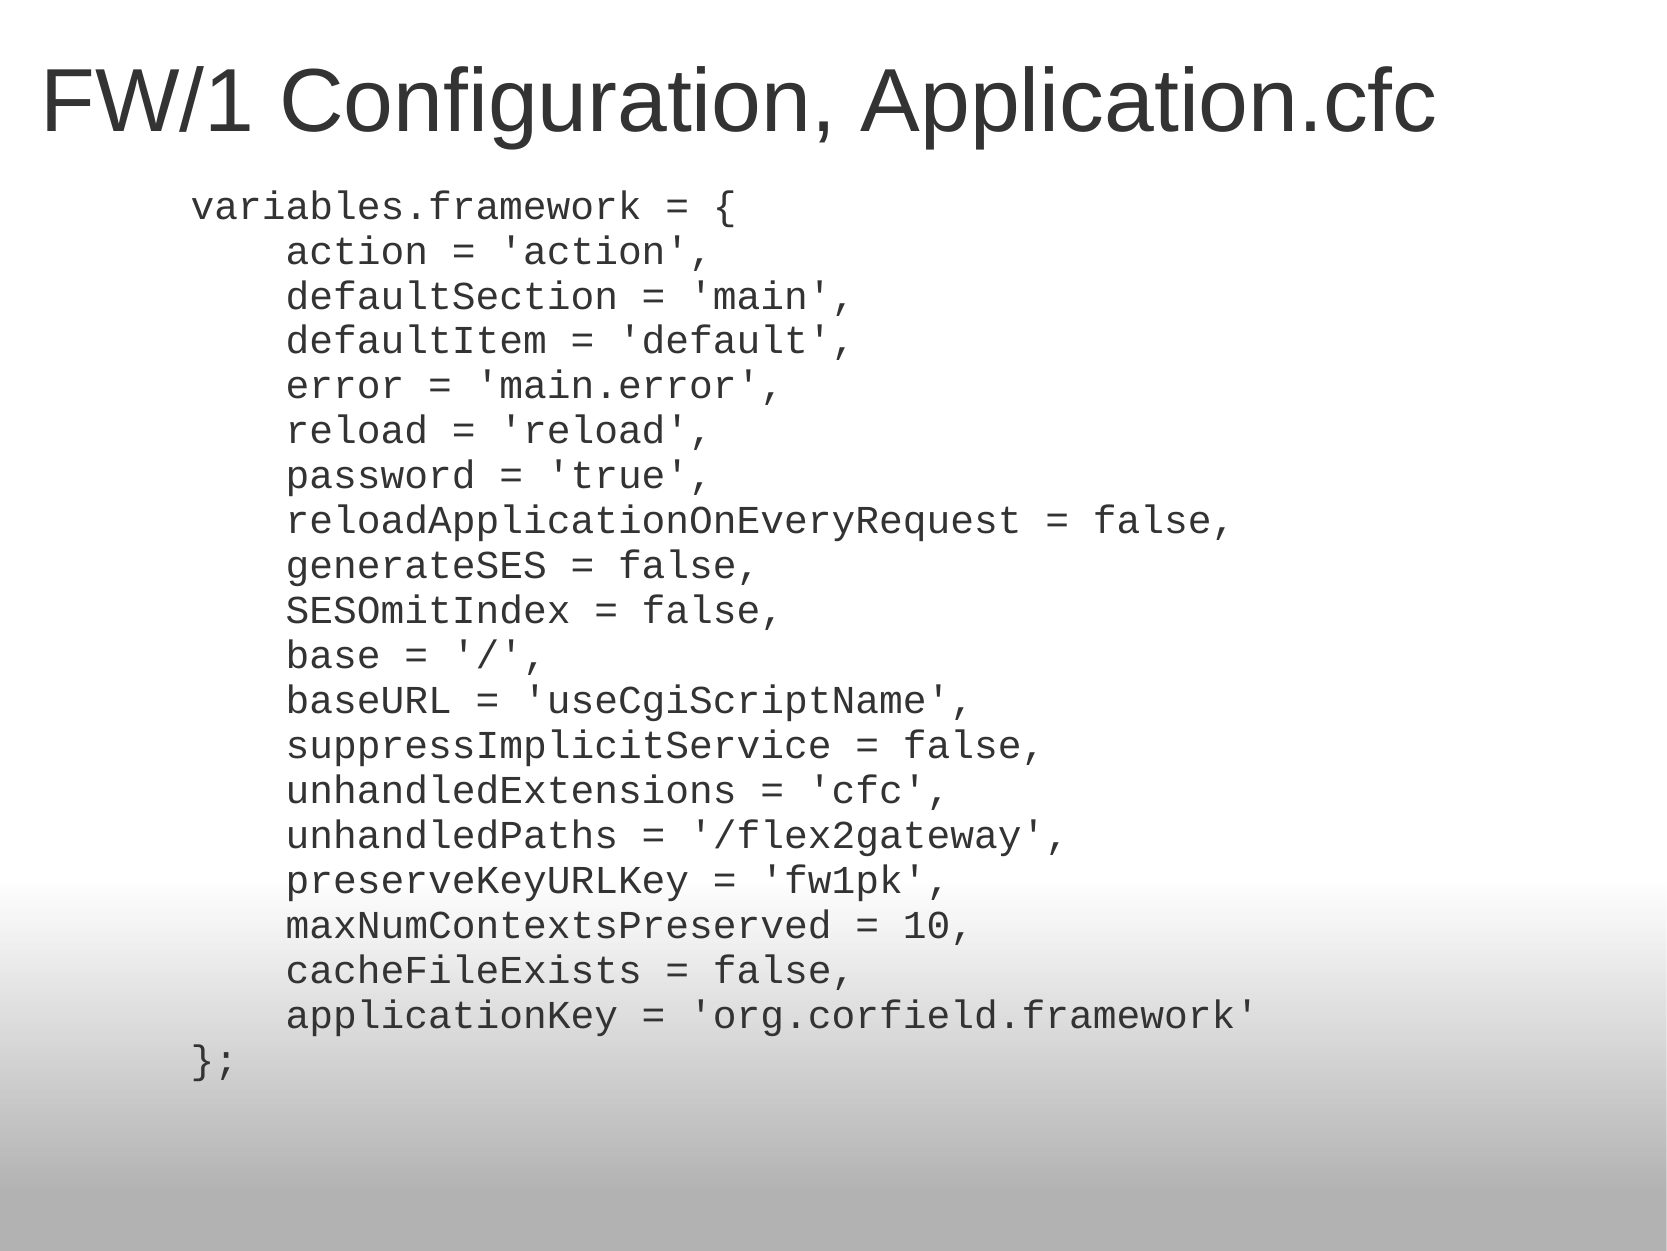

# FW/1 Configuration, Application.cfc
variables.framework = {
    action = 'action',
    defaultSection = 'main',
    defaultItem = 'default',
    error = 'main.error',
    reload = 'reload',
    password = 'true',
    reloadApplicationOnEveryRequest = false,
    generateSES = false,
    SESOmitIndex = false,
    base = '/',
    baseURL = 'useCgiScriptName',
    suppressImplicitService = false,
    unhandledExtensions = 'cfc',
    unhandledPaths = '/flex2gateway',
    preserveKeyURLKey = 'fw1pk',
    maxNumContextsPreserved = 10,
    cacheFileExists = false,
    applicationKey = 'org.corfield.framework'
};